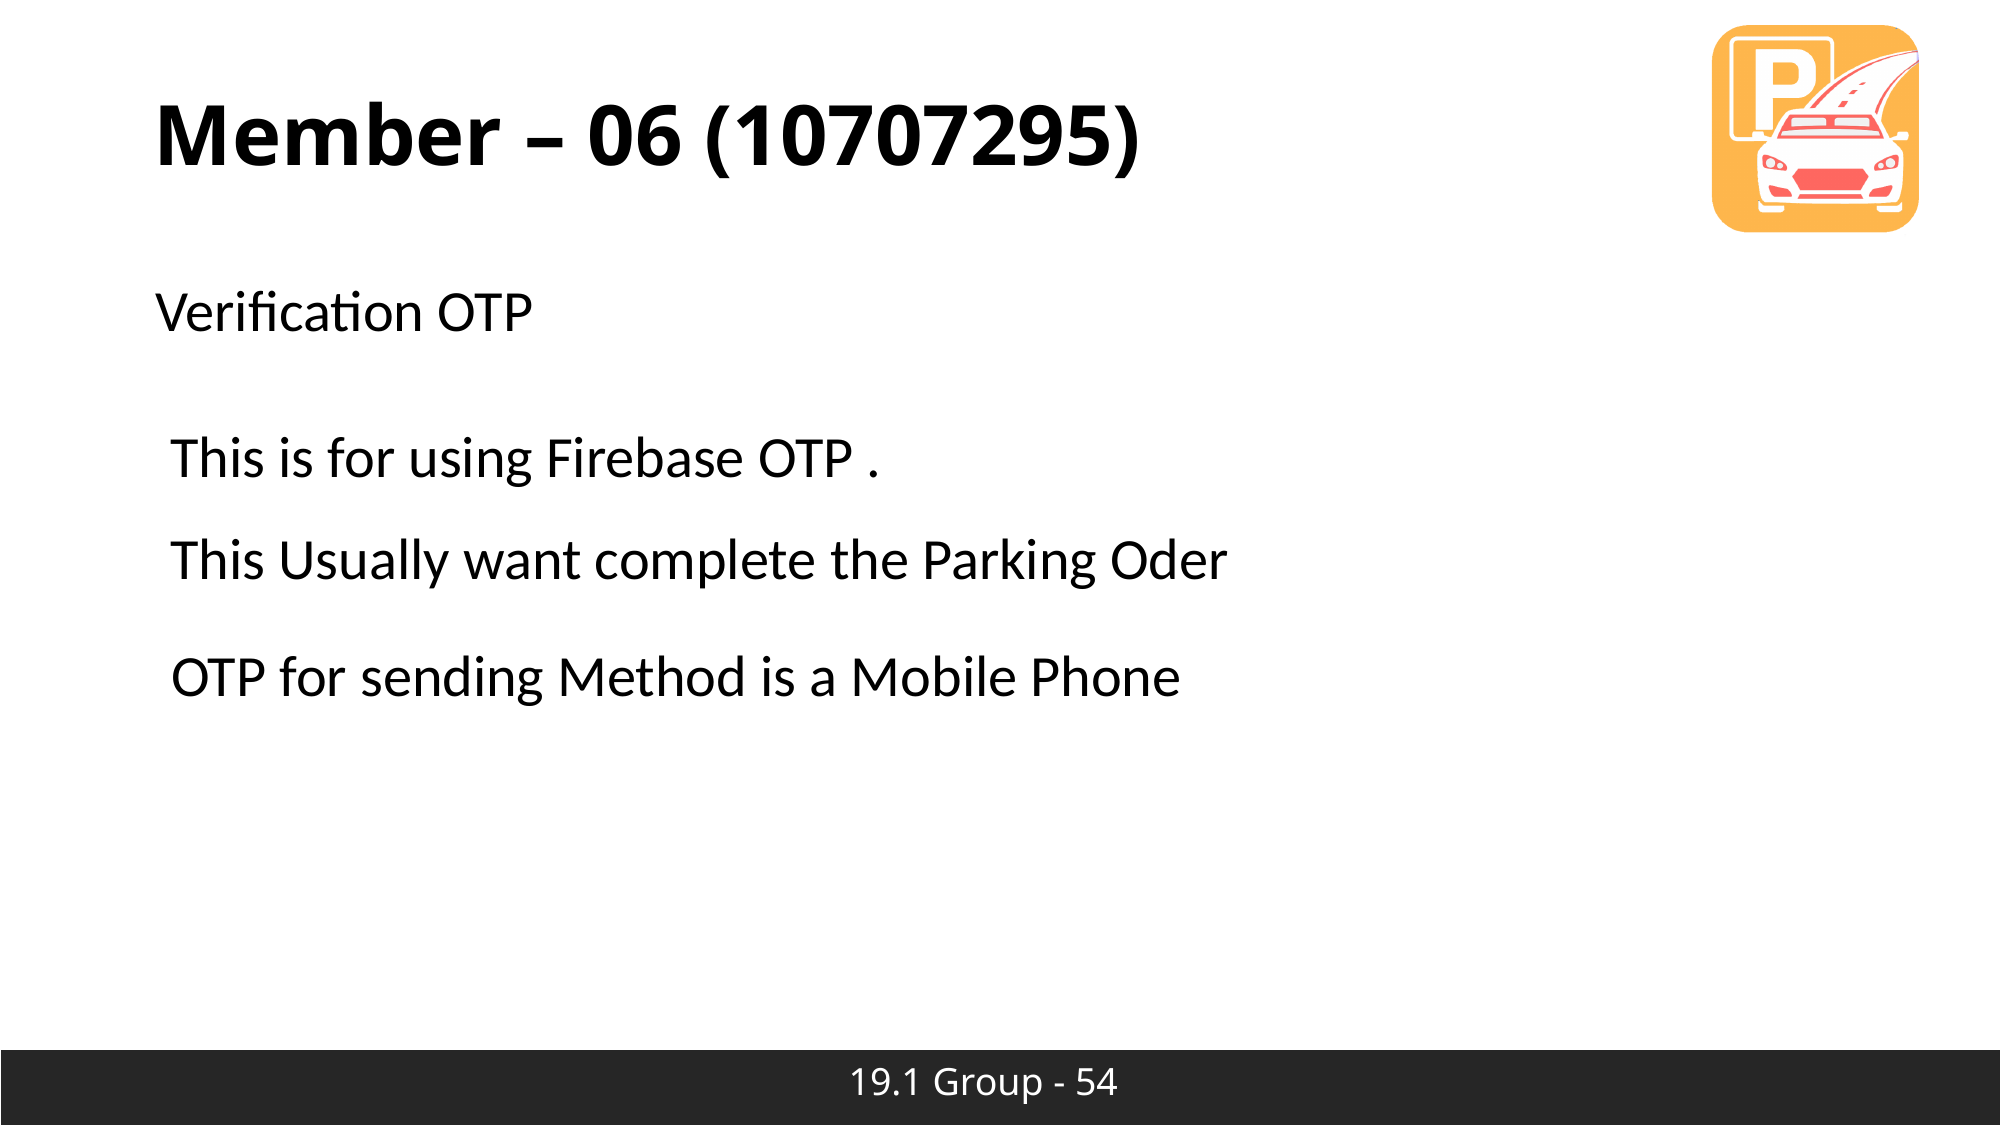

Member – 06 (10707295)
Verification OTP
This is for using Firebase OTP .
This Usually want complete the Parking Oder
OTP for sending Method is a Mobile Phone
19.1 Group - 54